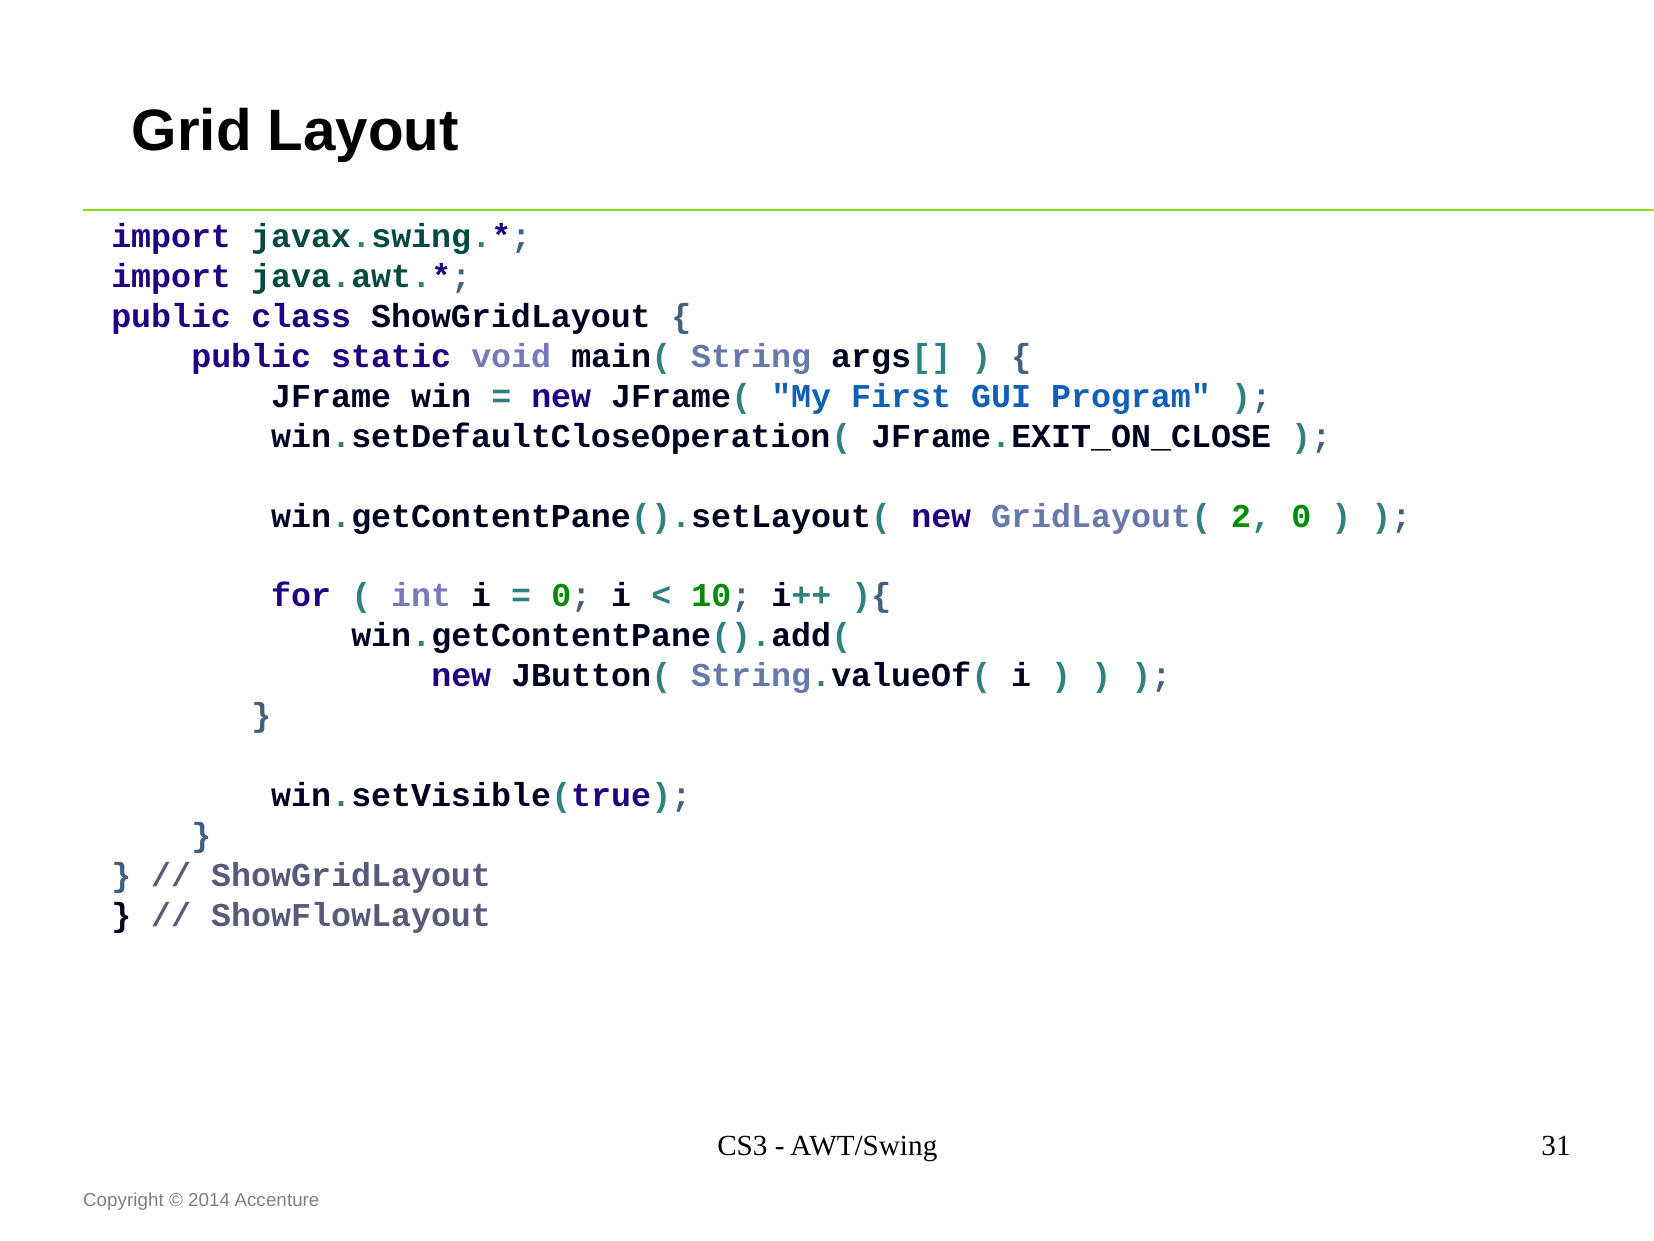

# Grid Layout
import javax.swing.*;
import java.awt.*;
public class ShowGridLayout {
 public static void main( String args[] ) {
 JFrame win = new JFrame( "My First GUI Program" );
 win.setDefaultCloseOperation( JFrame.EXIT_ON_CLOSE );
 win.getContentPane().setLayout( new GridLayout( 2, 0 ) );
 for ( int i = 0; i < 10; i++ ){
 win.getContentPane().add(
 new JButton( String.valueOf( i ) ) );
 }
 win.setVisible(true);
 }
} // ShowGridLayout
} // ShowFlowLayout
CS3 - AWT/Swing
31